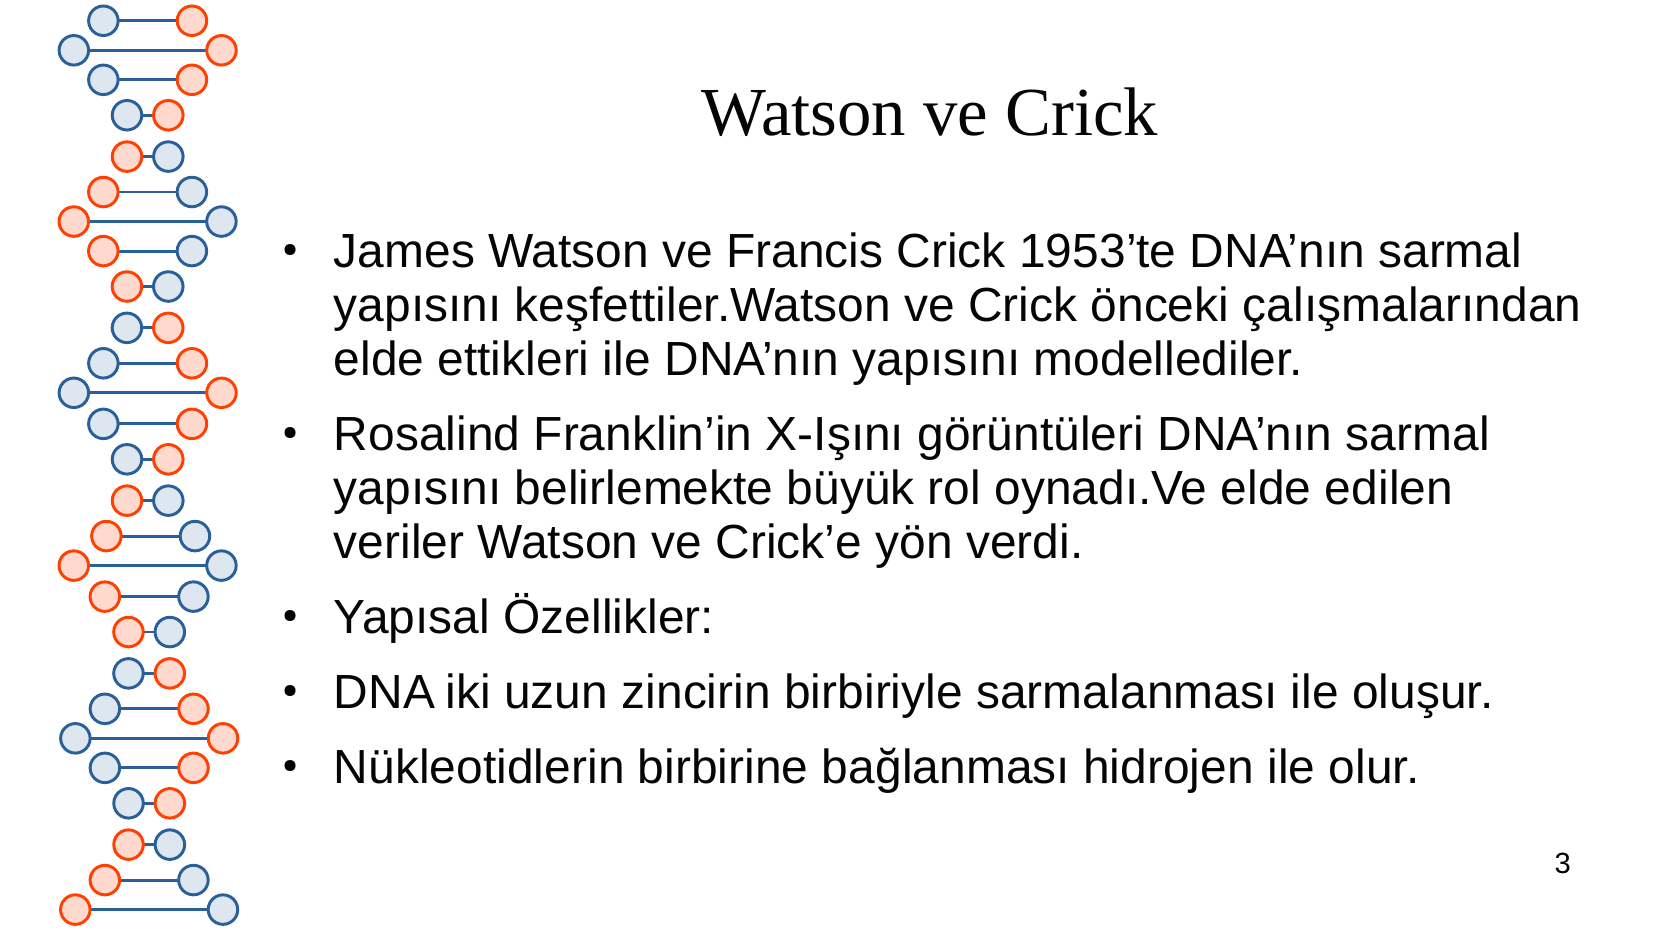

# Watson ve Crick
James Watson ve Francis Crick 1953’te DNA’nın sarmal yapısını keşfettiler.Watson ve Crick önceki çalışmalarından elde ettikleri ile DNA’nın yapısını modellediler.
Rosalind Franklin’in X-Işını görüntüleri DNA’nın sarmal yapısını belirlemekte büyük rol oynadı.Ve elde edilen veriler Watson ve Crick’e yön verdi.
Yapısal Özellikler:
DNA iki uzun zincirin birbiriyle sarmalanması ile oluşur.
Nükleotidlerin birbirine bağlanması hidrojen ile olur.
3